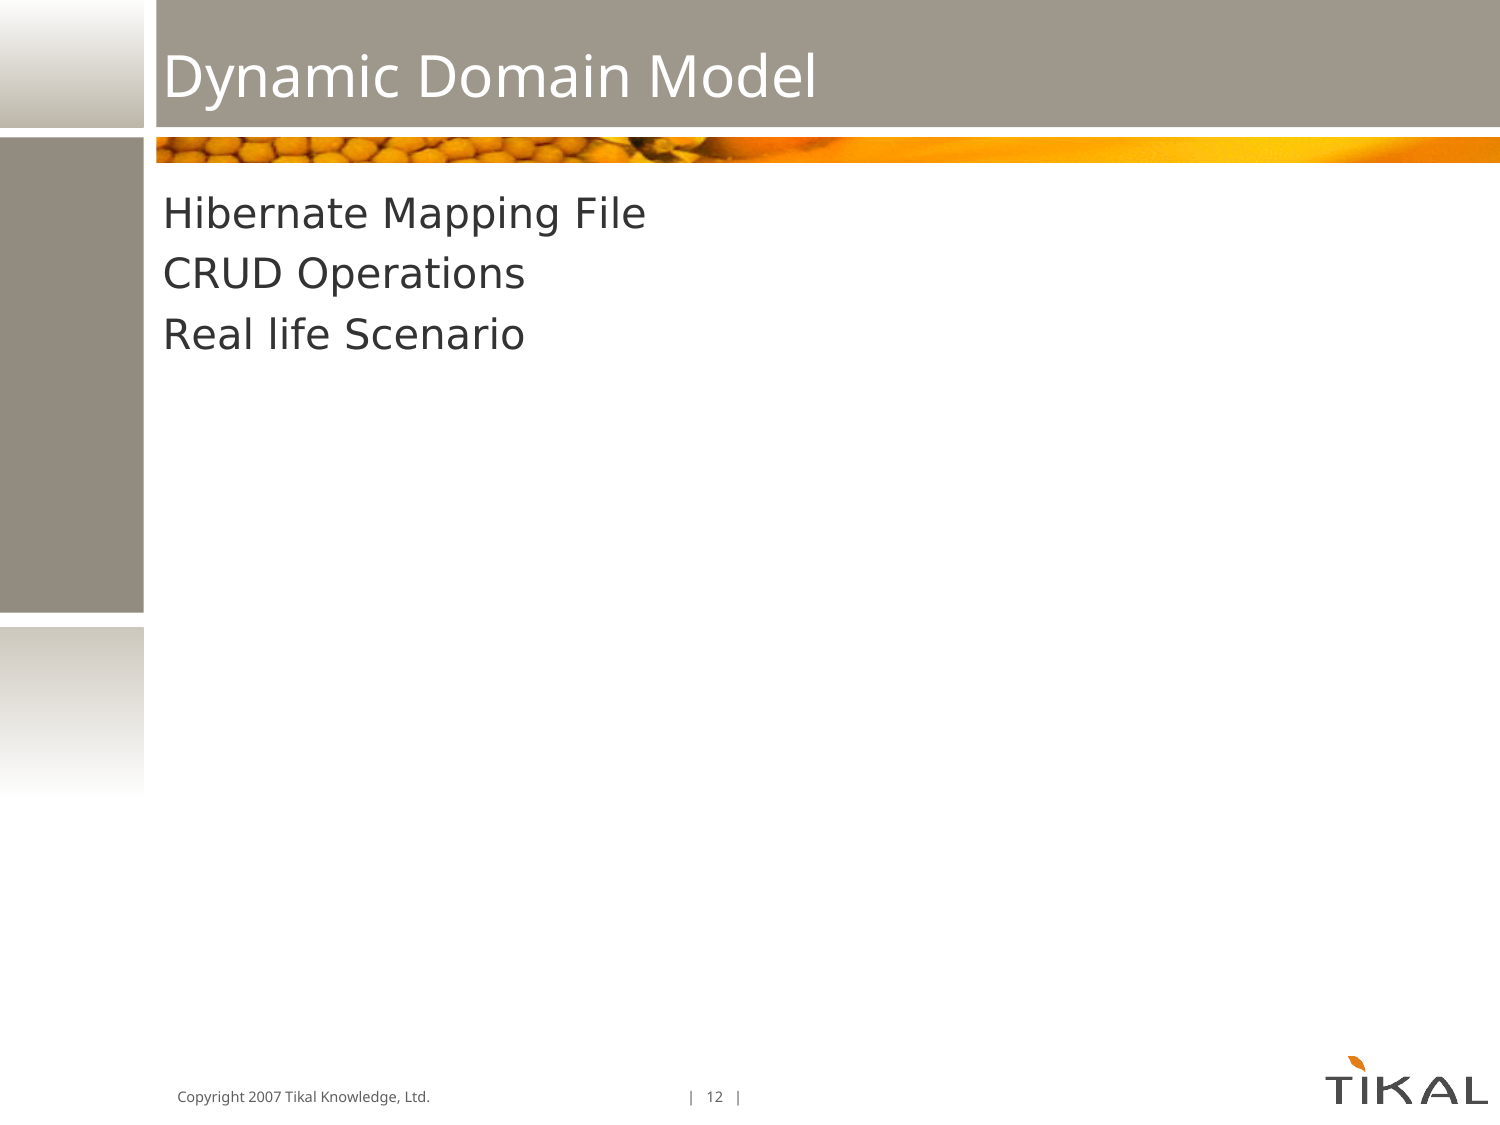

# Dynamic Domain Model
Hibernate Mapping File
CRUD Operations
Real life Scenario